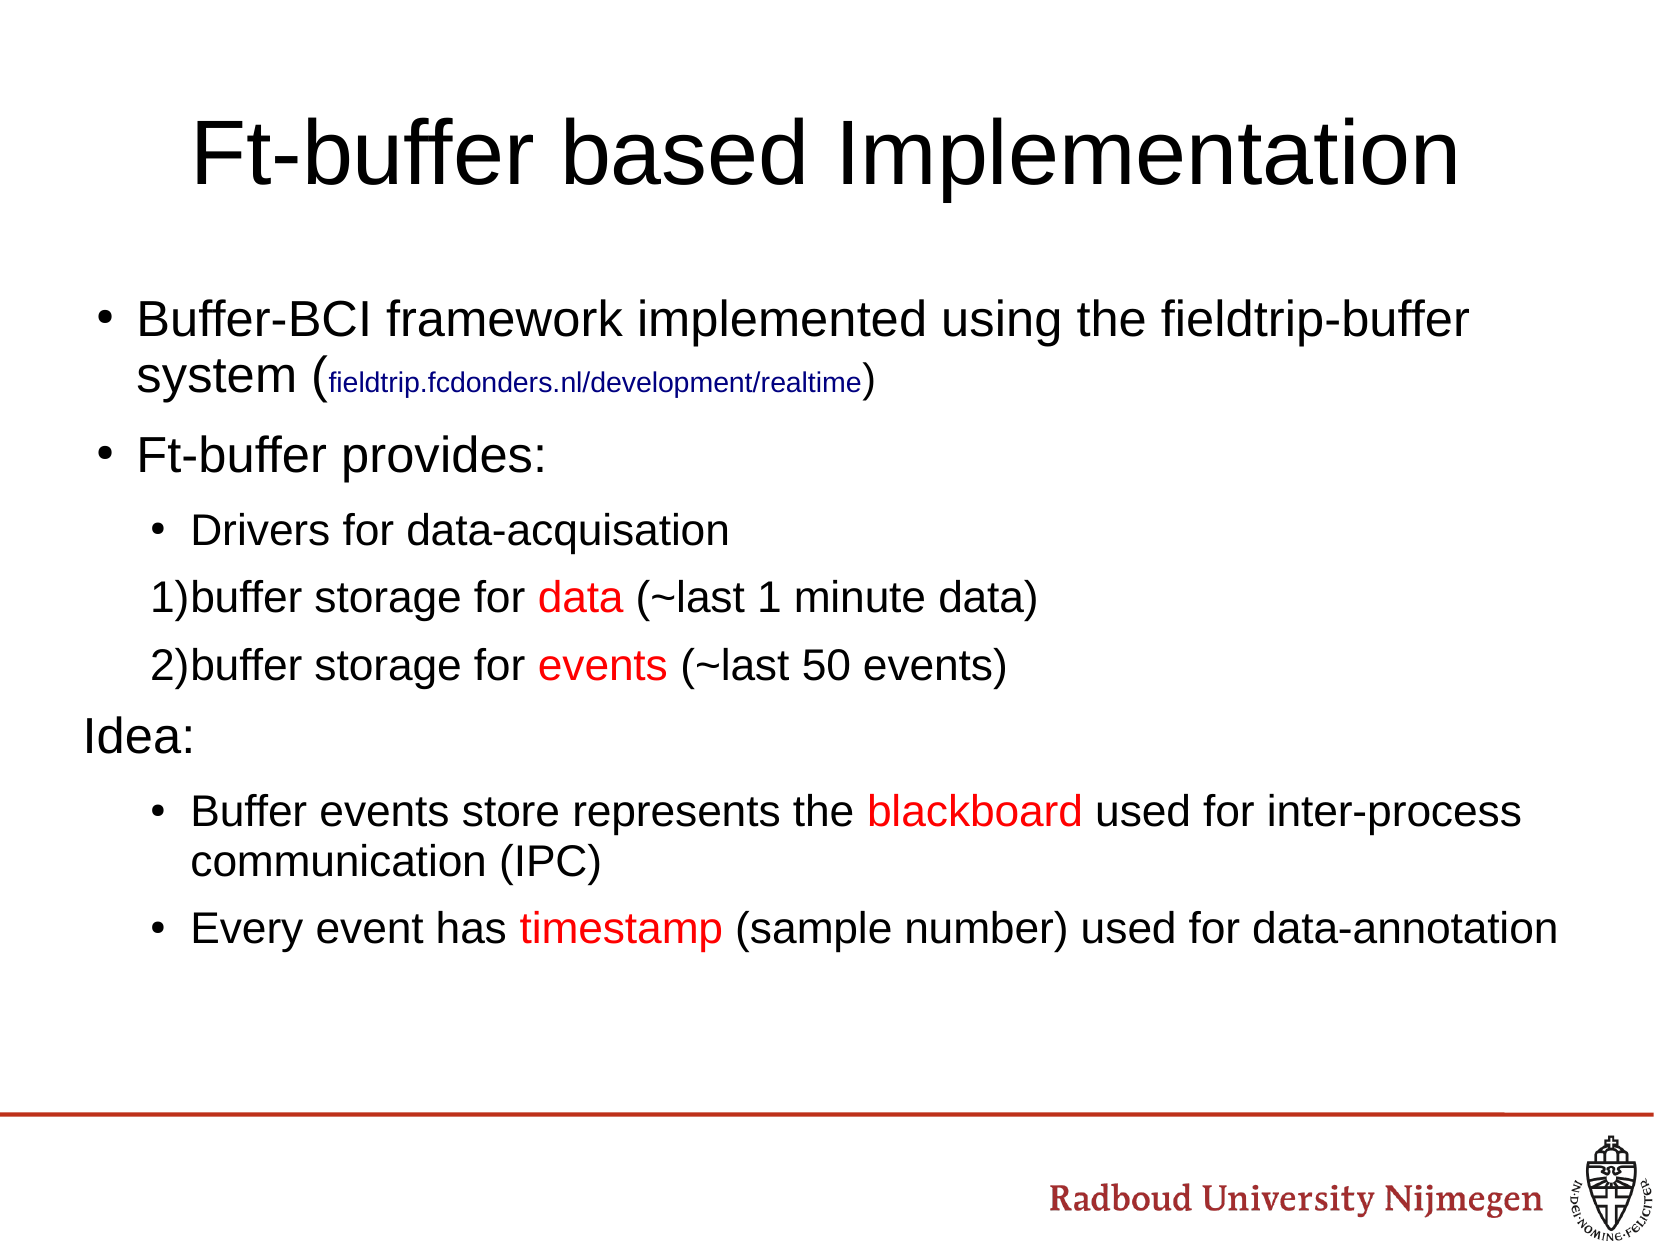

# Ft-buffer based Implementation
Buffer-BCI framework implemented using the fieldtrip-buffer system (fieldtrip.fcdonders.nl/development/realtime)
Ft-buffer provides:
Drivers for data-acquisation
buffer storage for data (~last 1 minute data)
buffer storage for events (~last 50 events)
Idea:
Buffer events store represents the blackboard used for inter-process communication (IPC)
Every event has timestamp (sample number) used for data-annotation